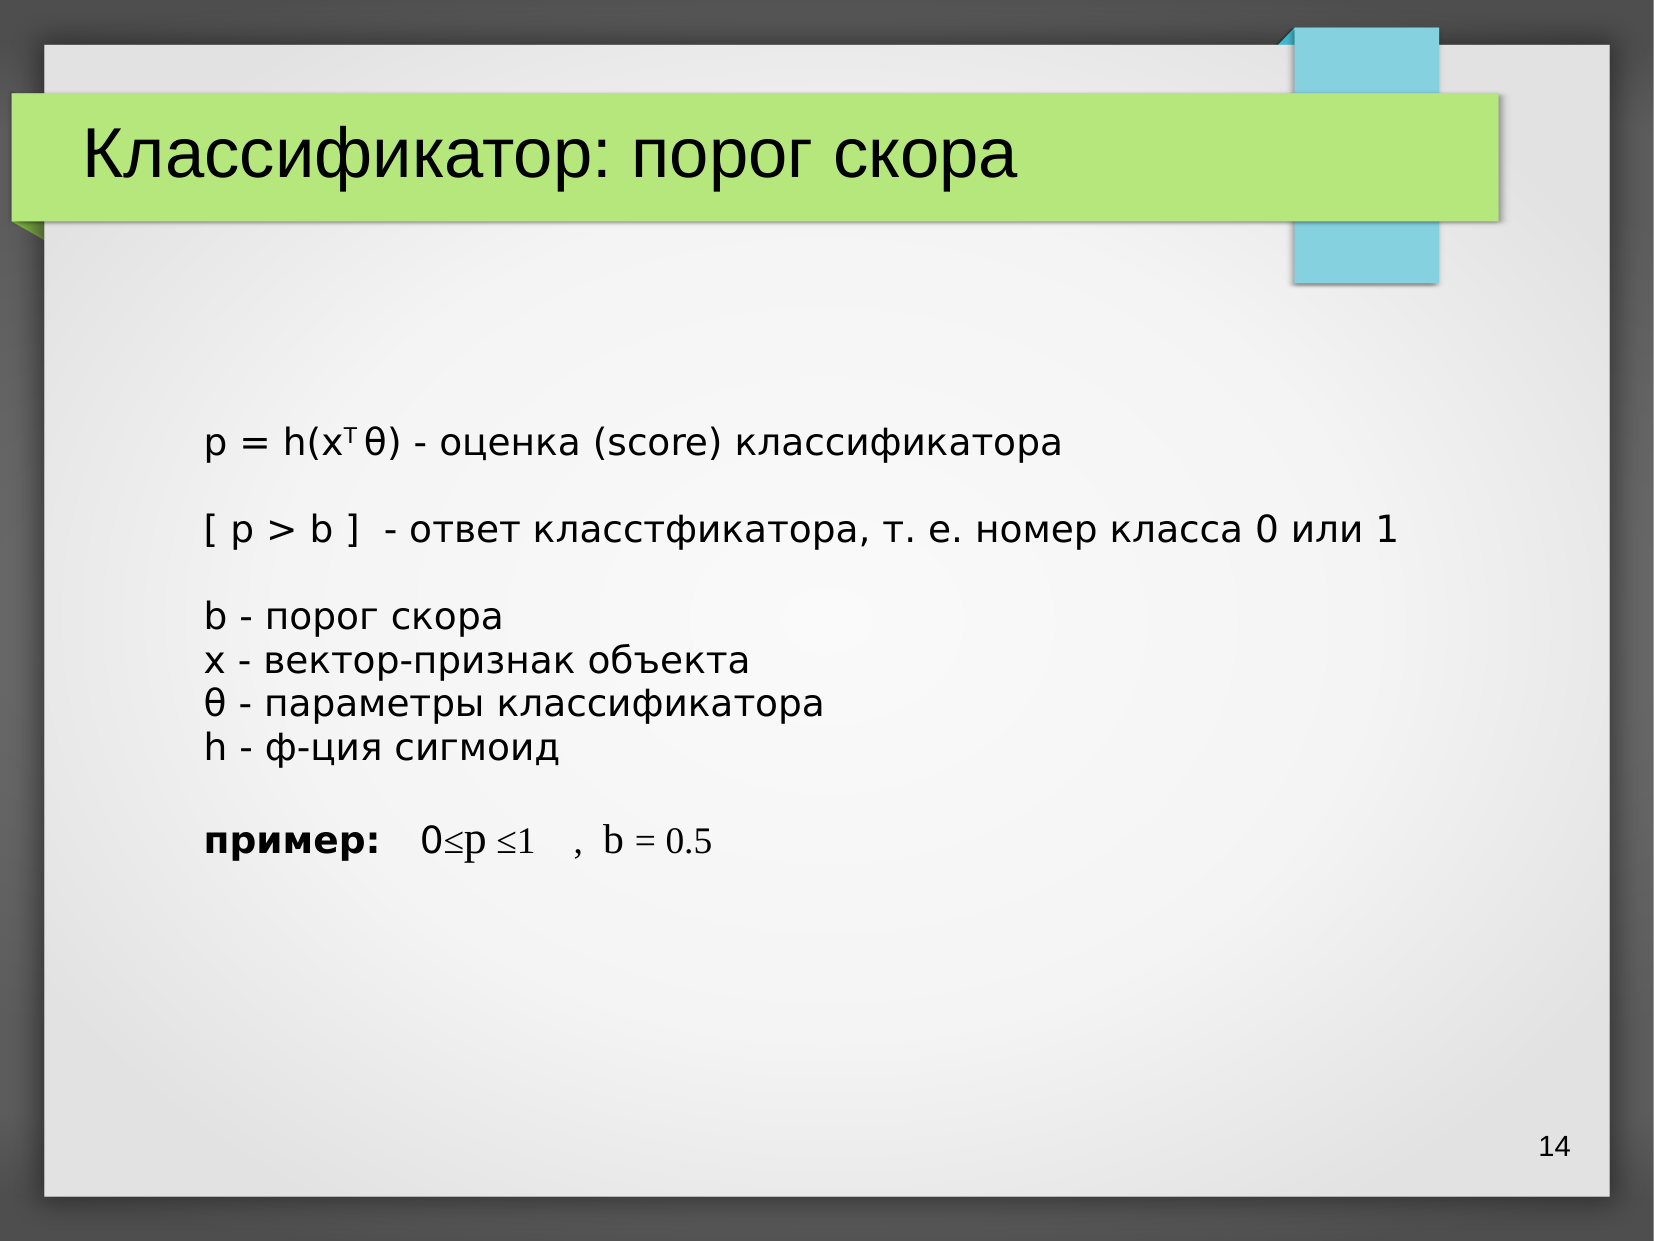

# Классификатор: порог скора
p = h(xT θ) - оценка (score) классификатора
[ p > b ] - ответ класстфикатора, т. е. номер класса 0 или 1
b - порог скора
x - вектор-признак объекта
θ - параметры классификатора
h - ф-ция сигмоид
пример: 0≤p ≤1 , b = 0.5
14